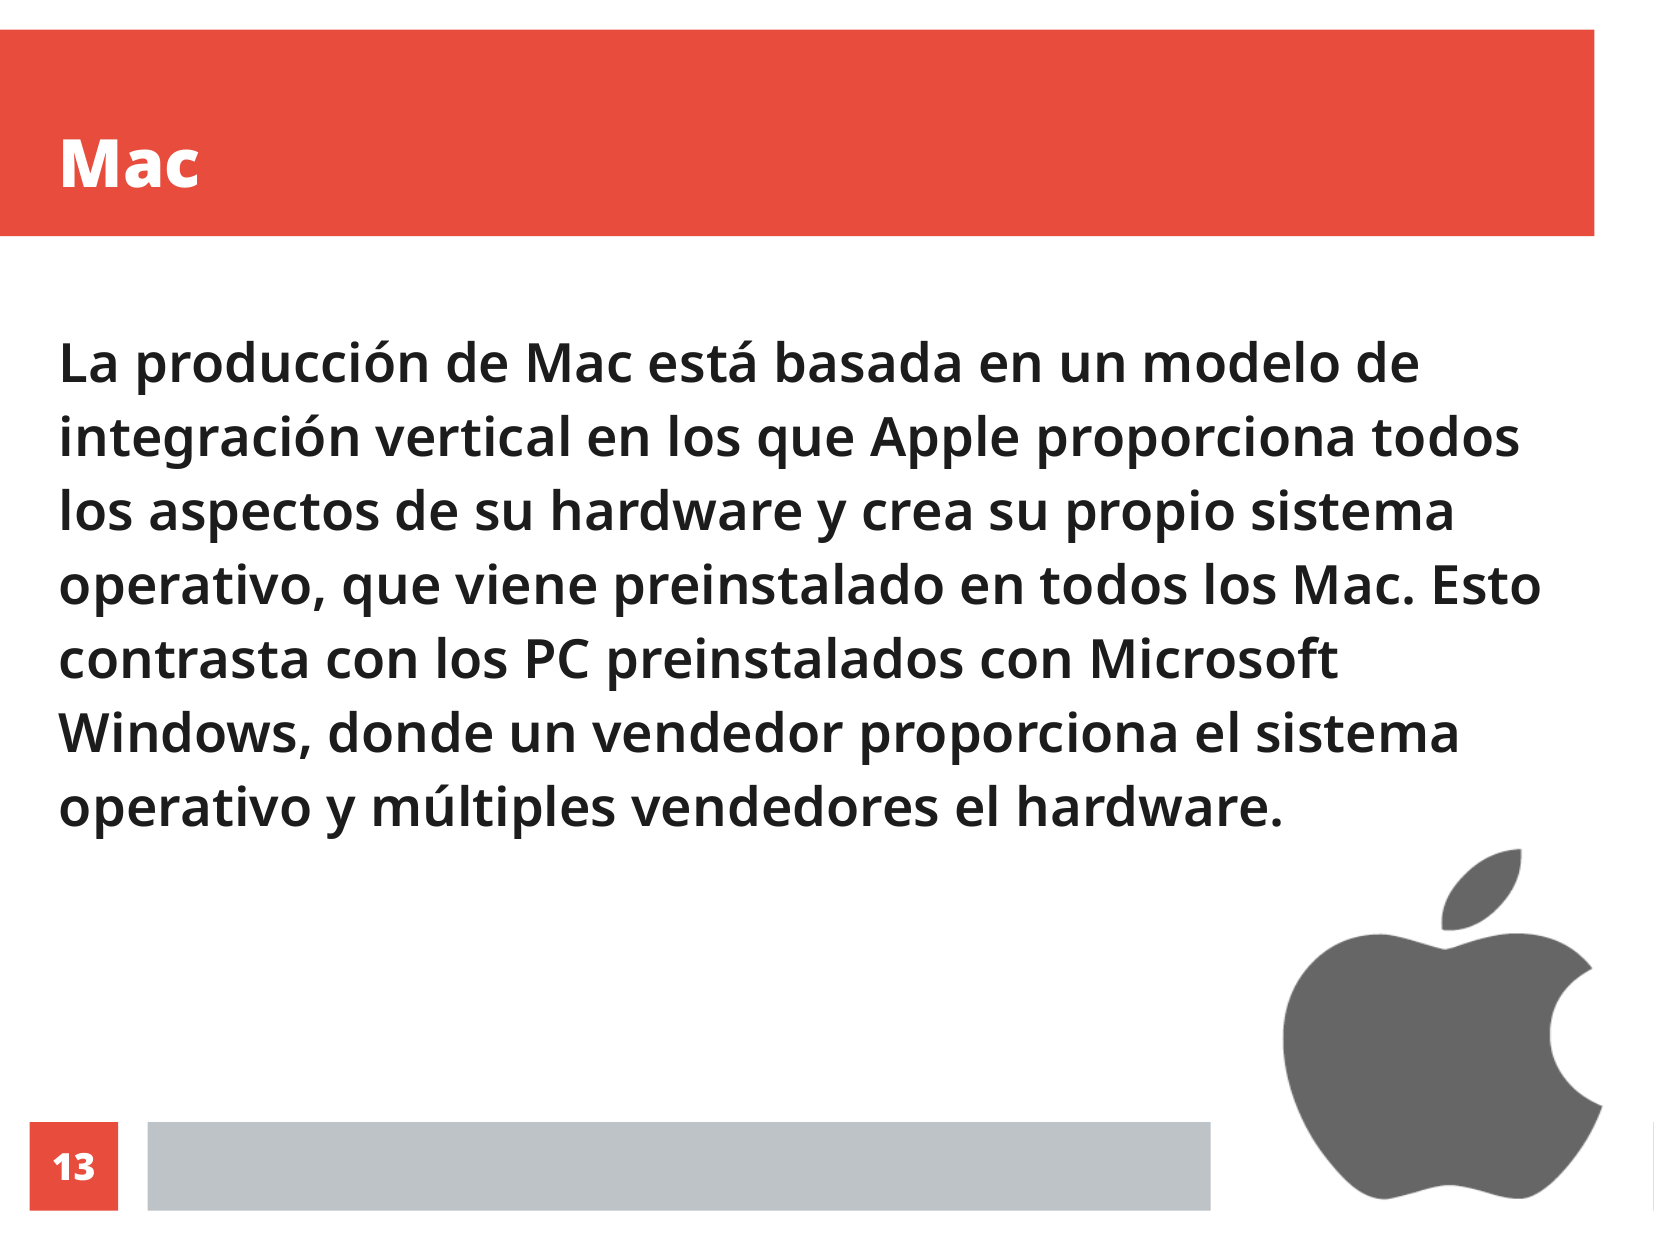

# Mac
La producción de Mac está basada en un modelo de integración vertical en los que Apple proporciona todos los aspectos de su hardware y crea su propio sistema operativo, que viene preinstalado en todos los Mac. Esto contrasta con los PC preinstalados con Microsoft Windows, donde un vendedor proporciona el sistema operativo y múltiples vendedores el hardware.
13